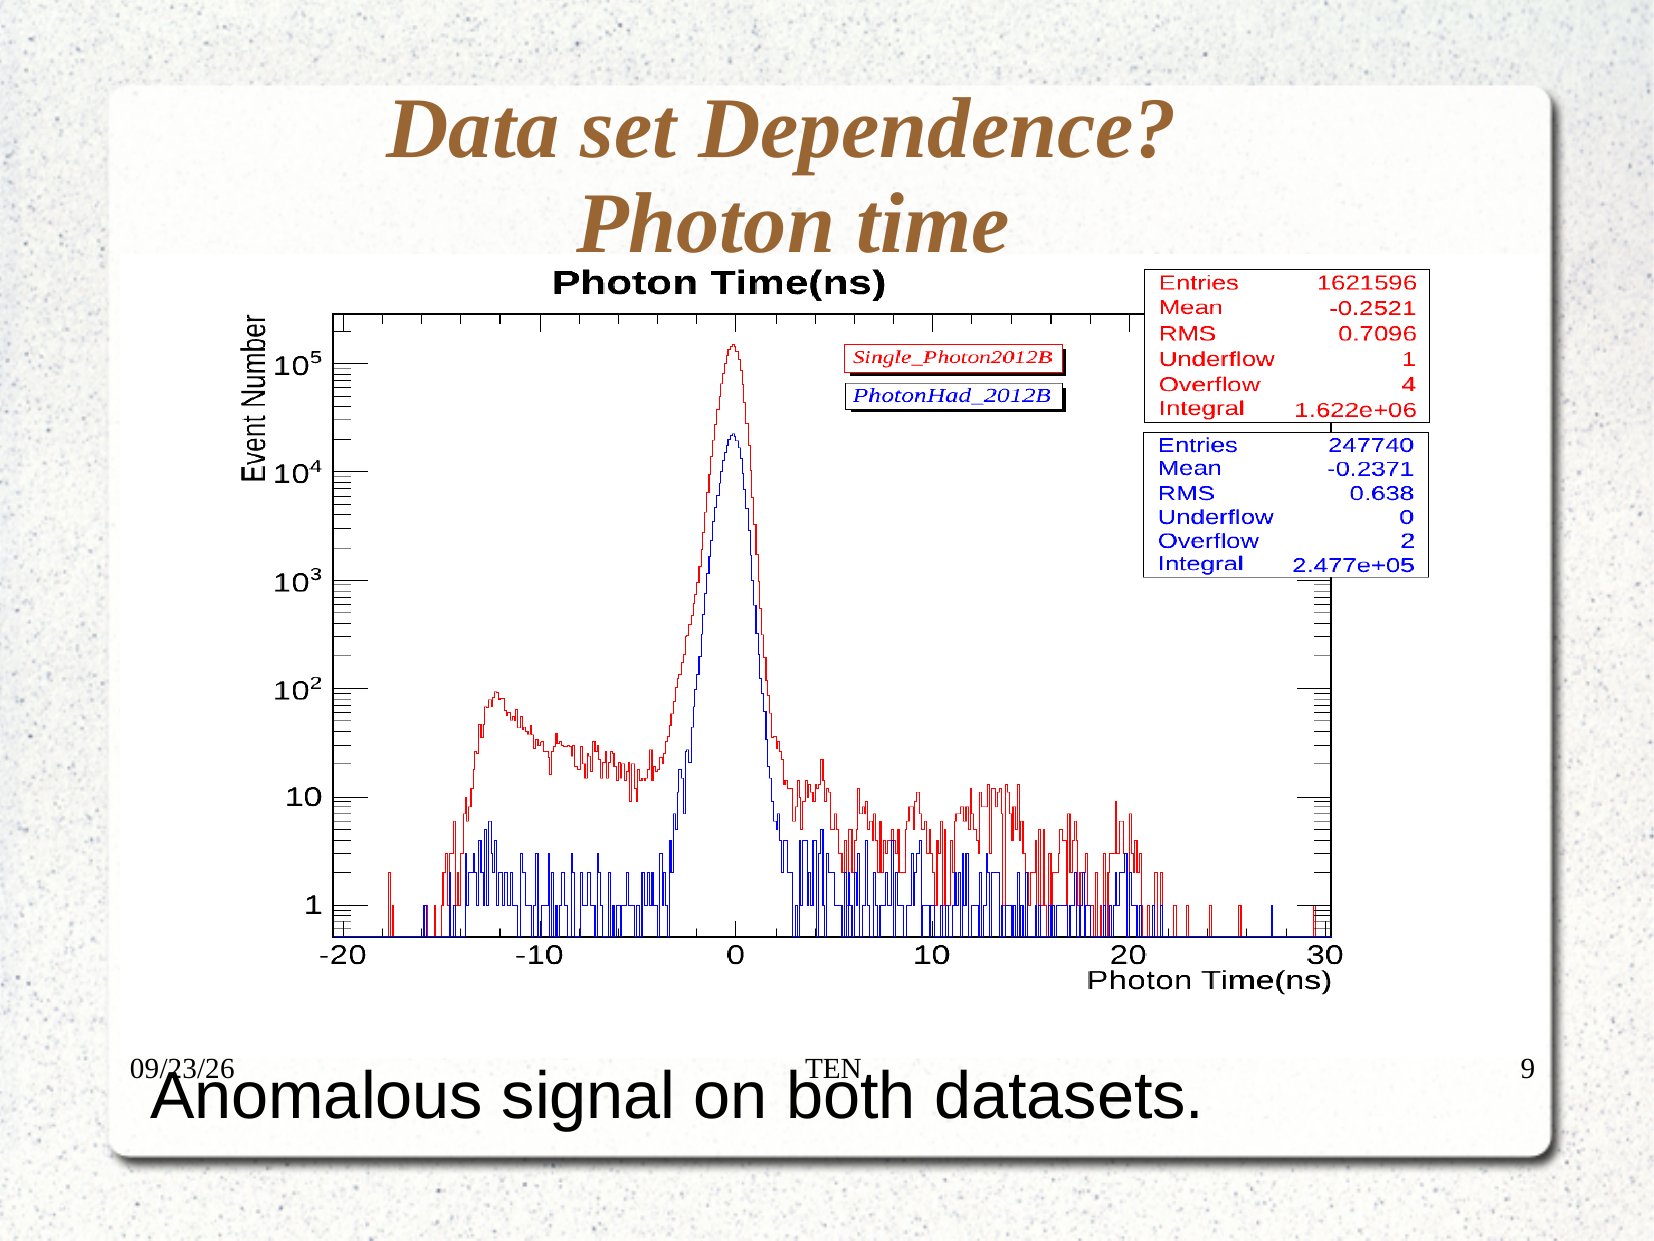

# Data set Dependence? Photon time
TEN
9
Anomalous signal on both datasets.